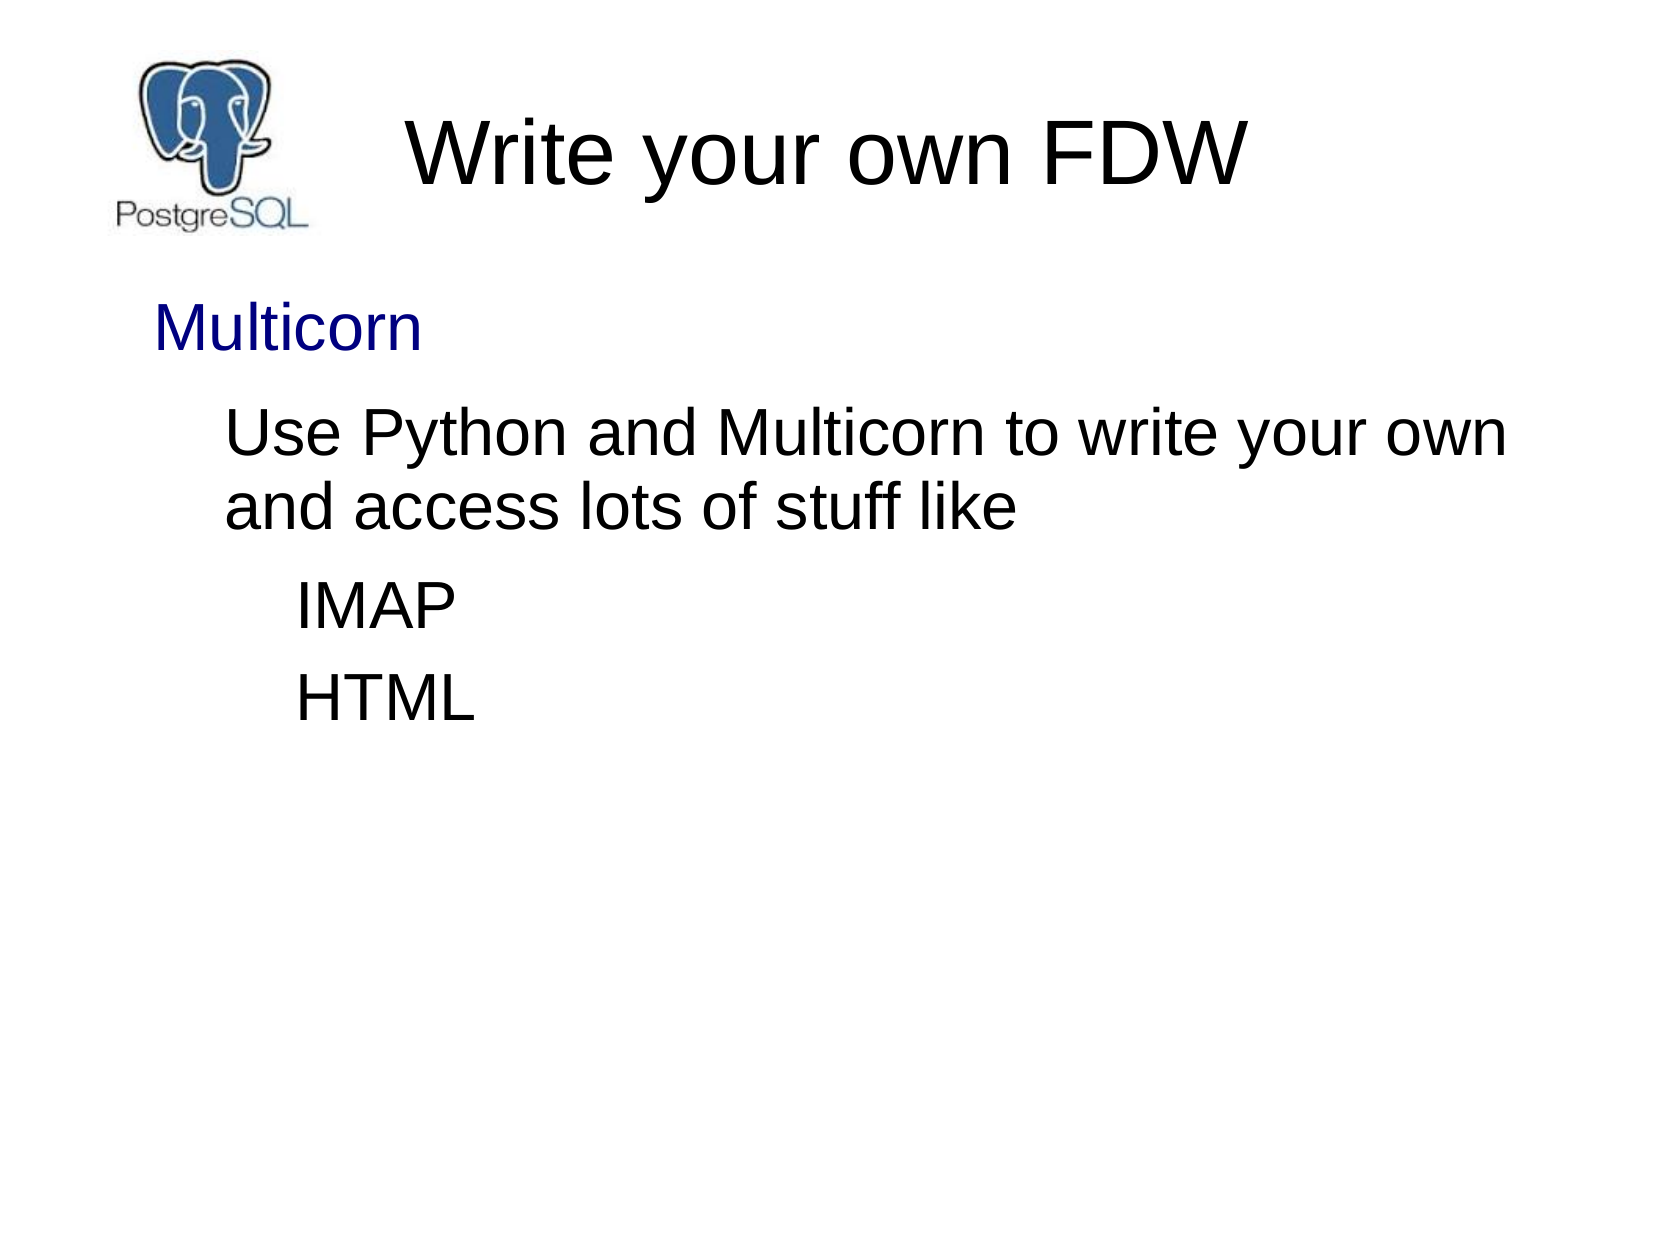

# Write your own FDW
Multicorn
Use Python and Multicorn to write your own and access lots of stuff like
IMAP
HTML